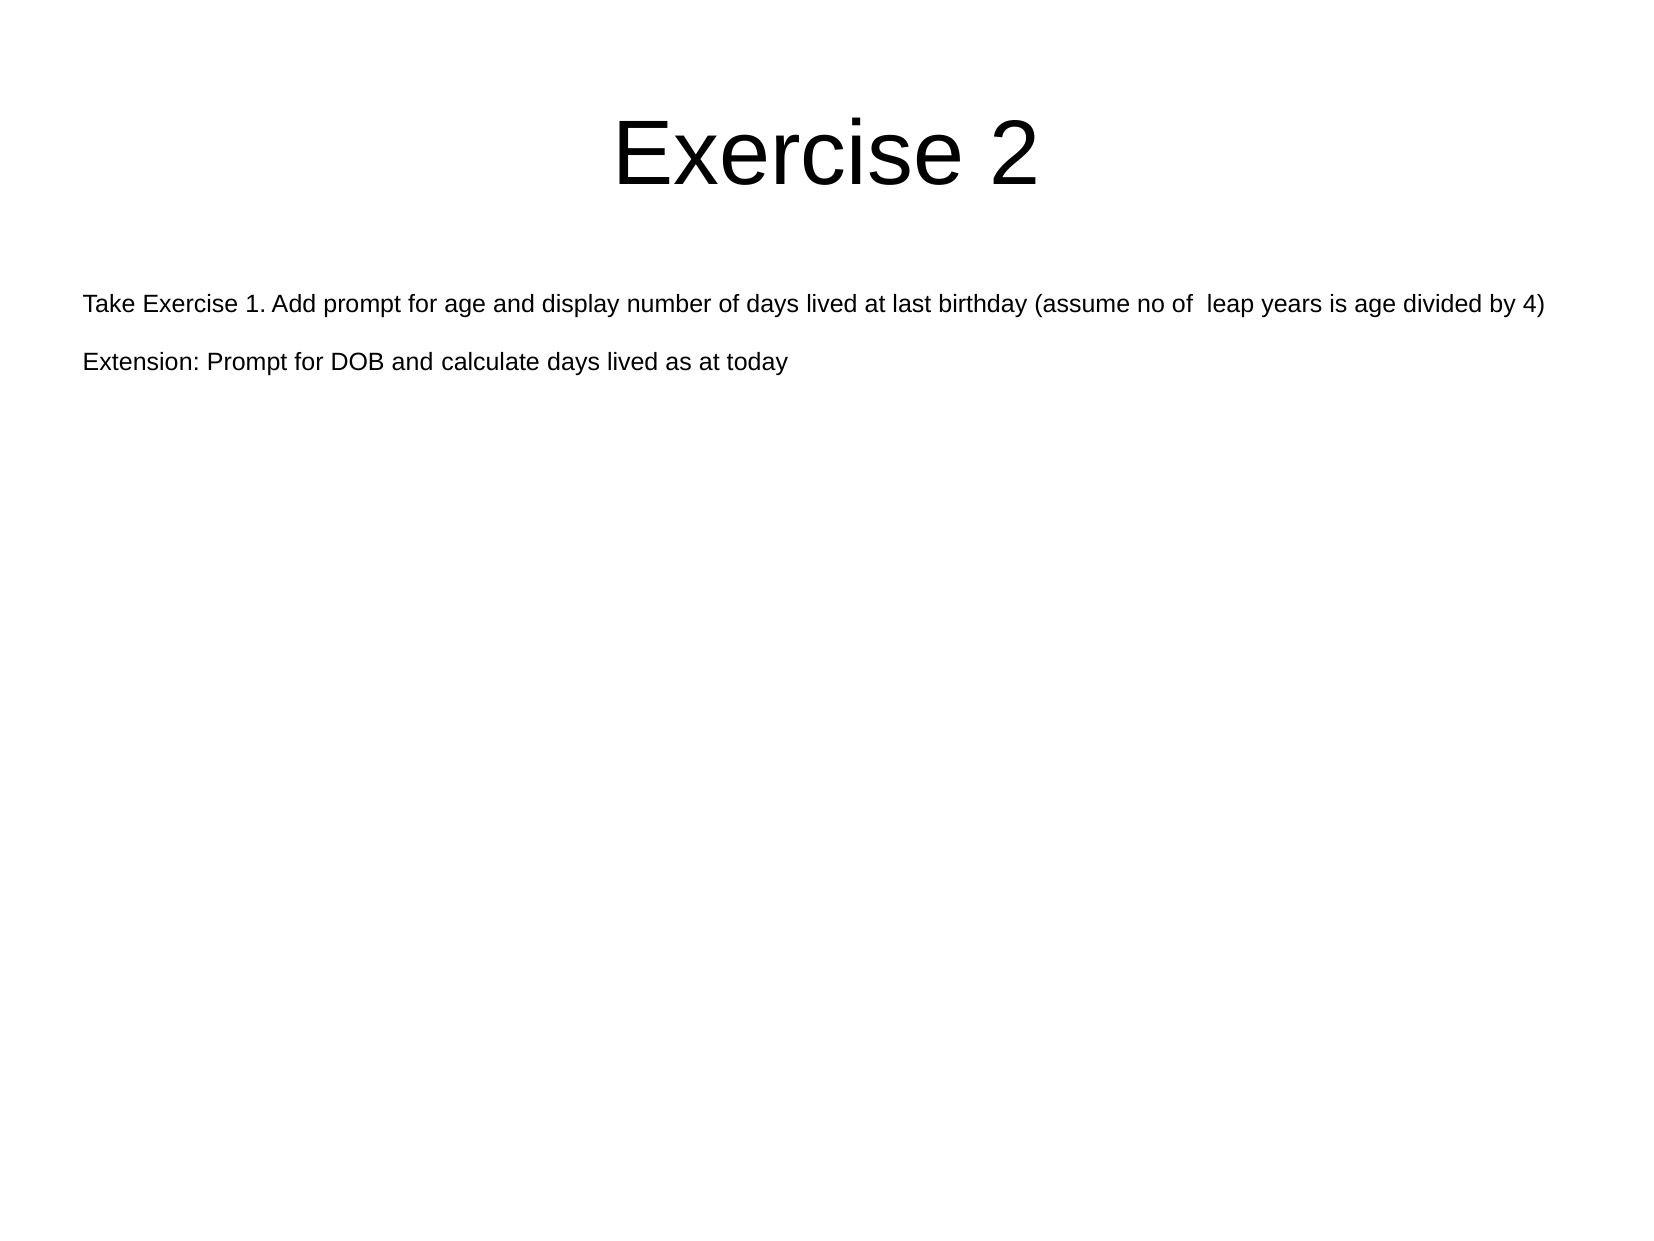

# Exercise 2
Take Exercise 1. Add prompt for age and display number of days lived at last birthday (assume no of  leap years is age divided by 4)
Extension: Prompt for DOB and calculate days lived as at today